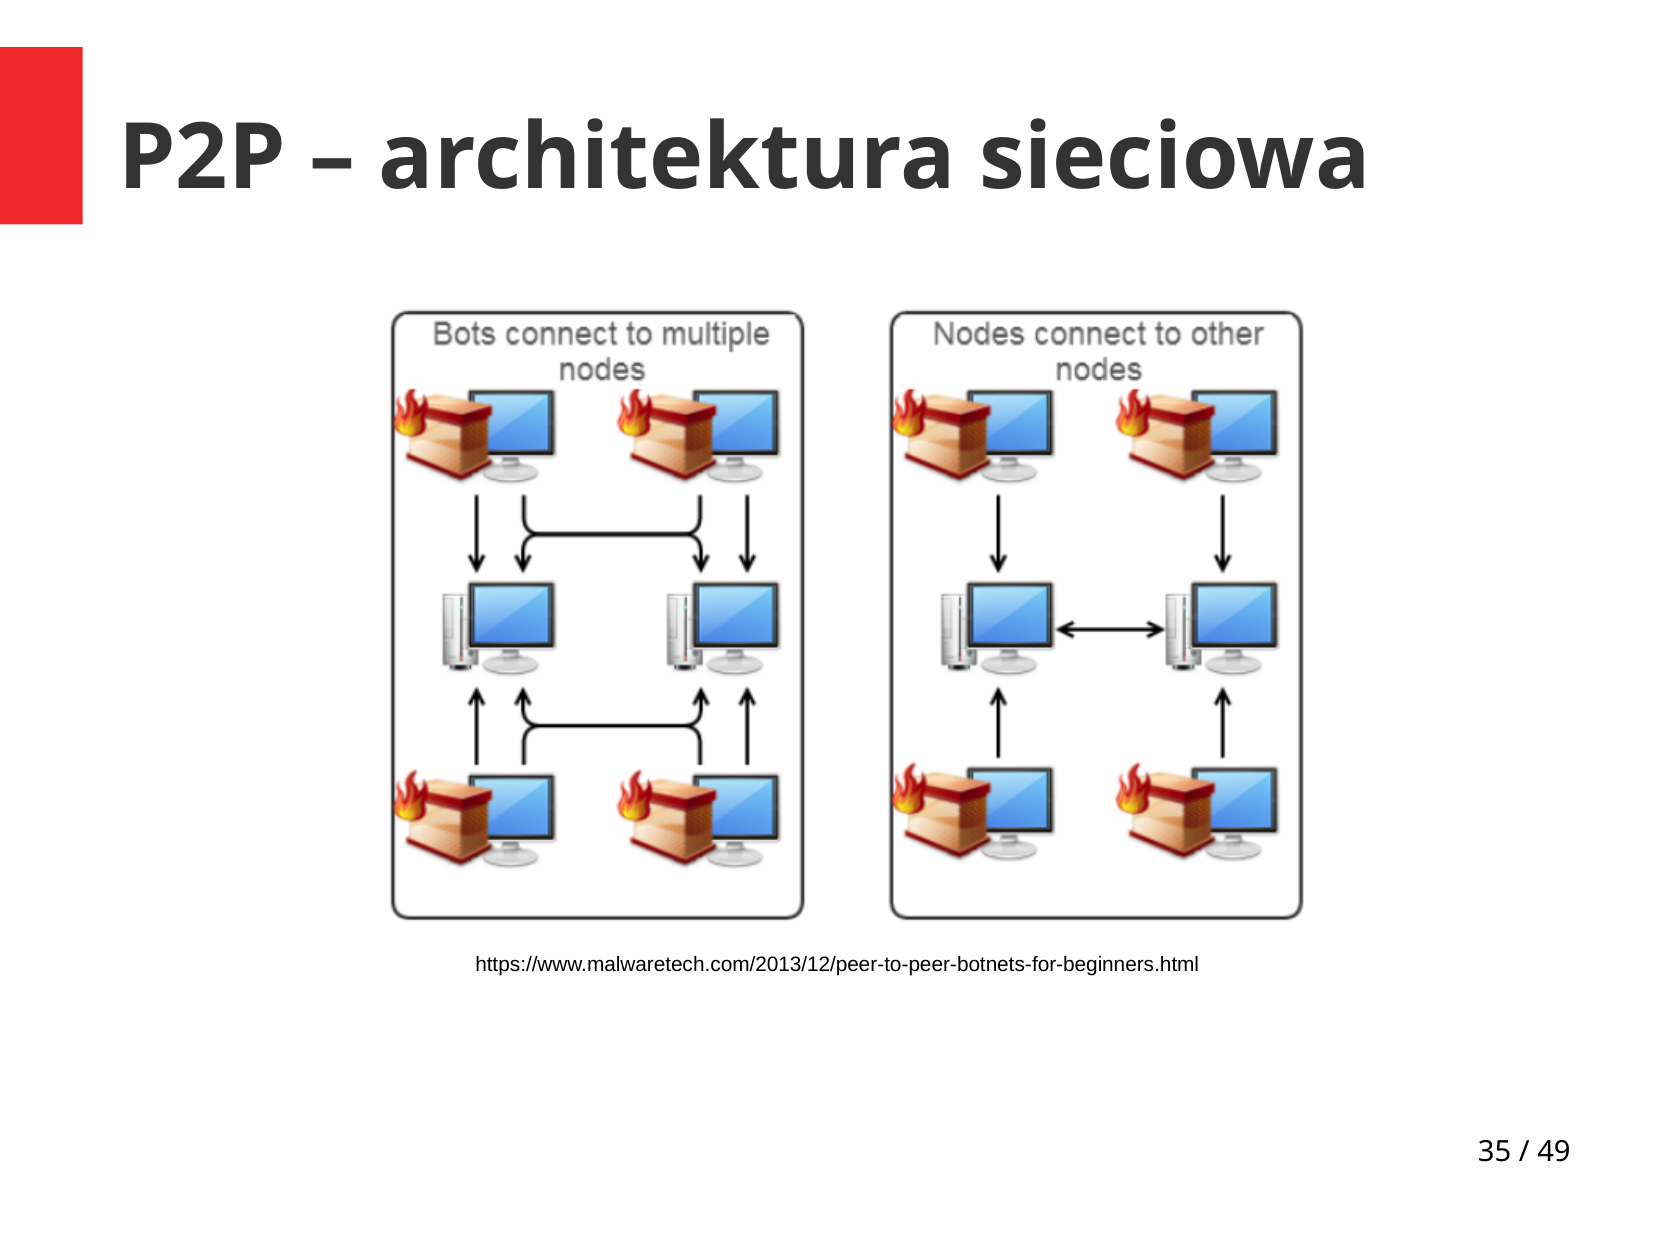

# P2P – architektura sieciowa
https://www.malwaretech.com/2013/12/peer-to-peer-botnets-for-beginners.html
35